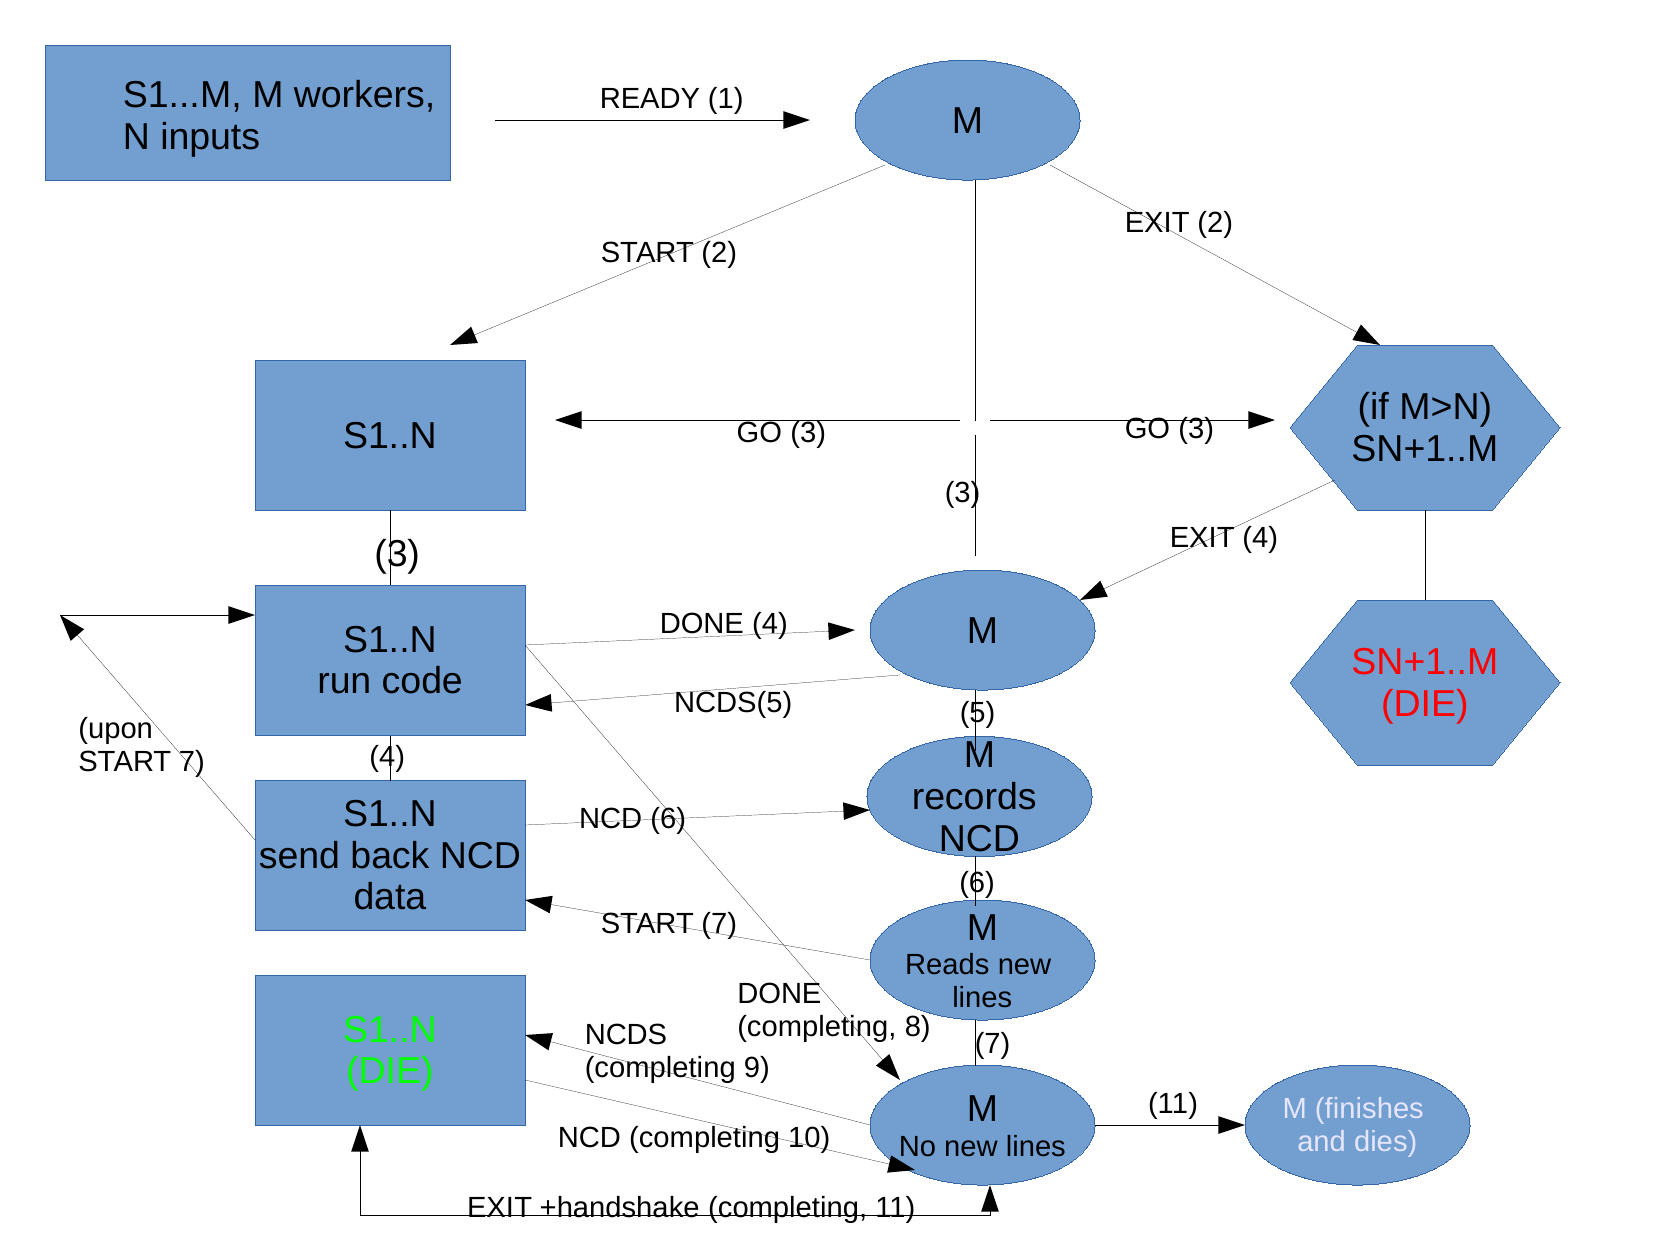

M
S1...M, M workers,
N inputs
READY (1)
EXIT (2)
START (2)
(if M>N)
SN+1..M
S1..N
GO (3)
GO (3)
(3)
EXIT (4)
(3)
M
S1..N
run code
S1..N
run code
S1..N
run code
DONE (4)
SN+1..M
(DIE)
NCDS(5)
(5)
(upon
START 7)
(4)
M
records
NCD
S1..N
send back NCD
data
NCD (6)
(6)
START (7)
M
Reads new
lines
DONE
(completing, 8)
S1..N
(DIE)
NCDS
(completing 9)
(7)
M
No new lines
M (finishes
and dies)
(11)
NCD (completing 10)
EXIT +handshake (completing, 11)